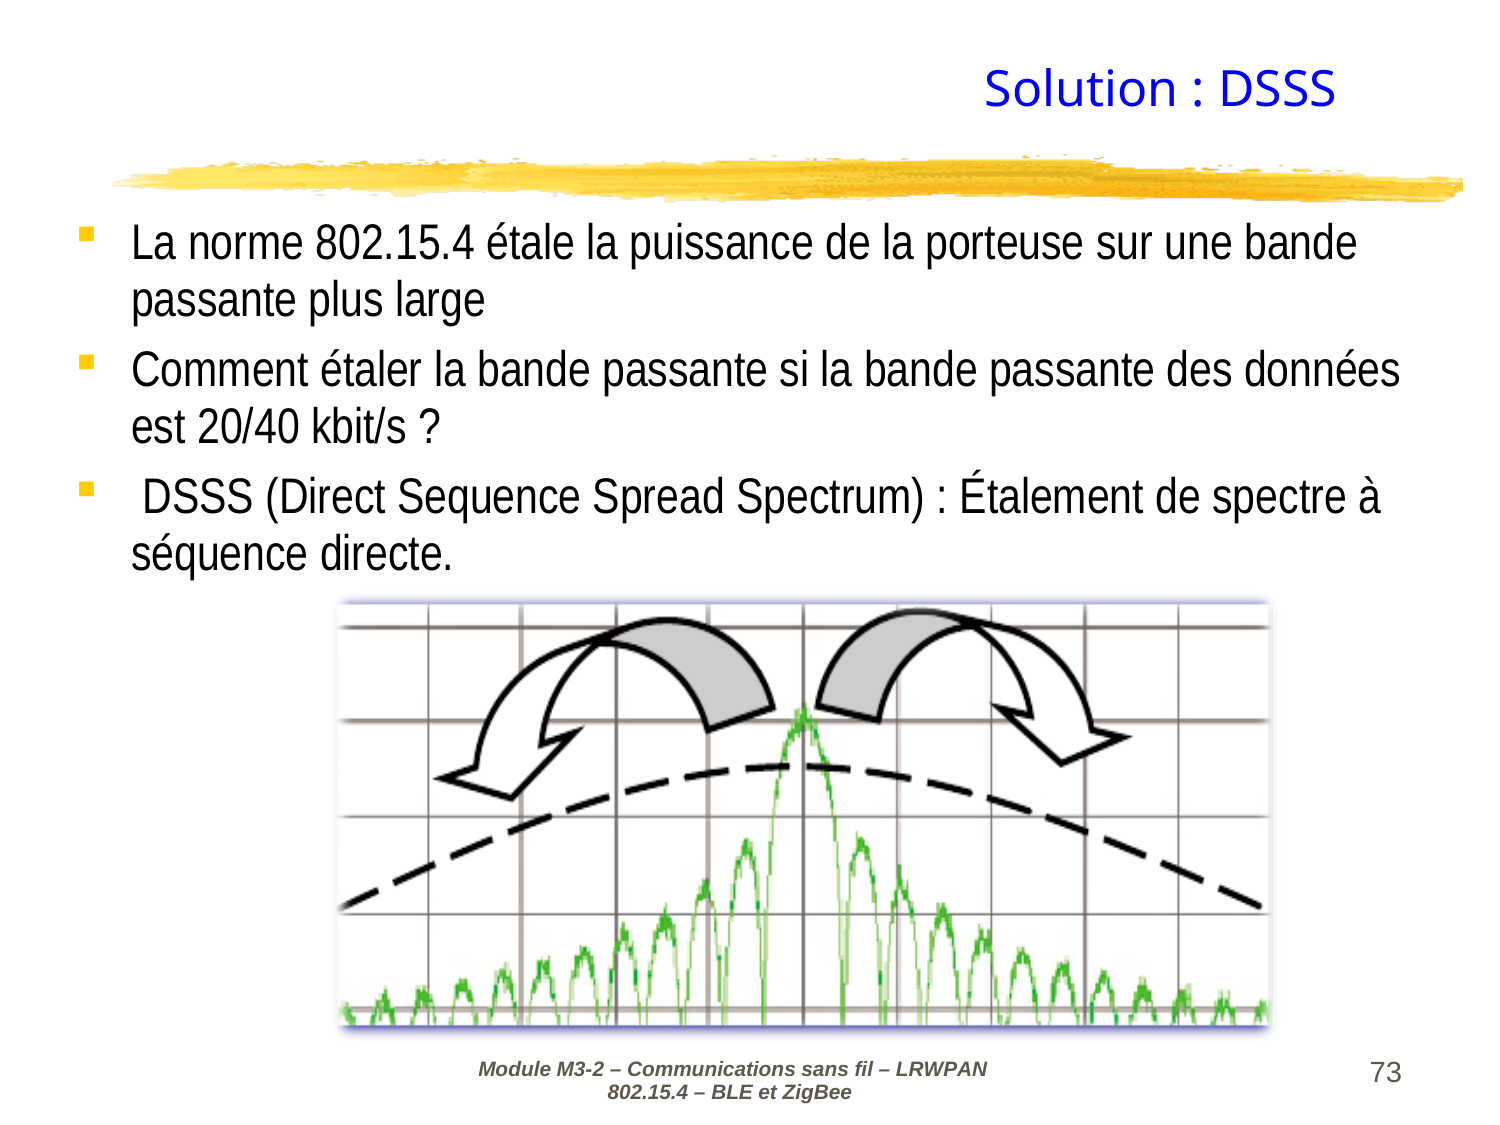

# Solution : DSSS
La norme 802.15.4 étale la puissance de la porteuse sur une bande passante plus large
Comment étaler la bande passante si la bande passante des données est 20/40 kbit/s ?
 DSSS (Direct Sequence Spread Spectrum) : Étalement de spectre à séquence directe.
73